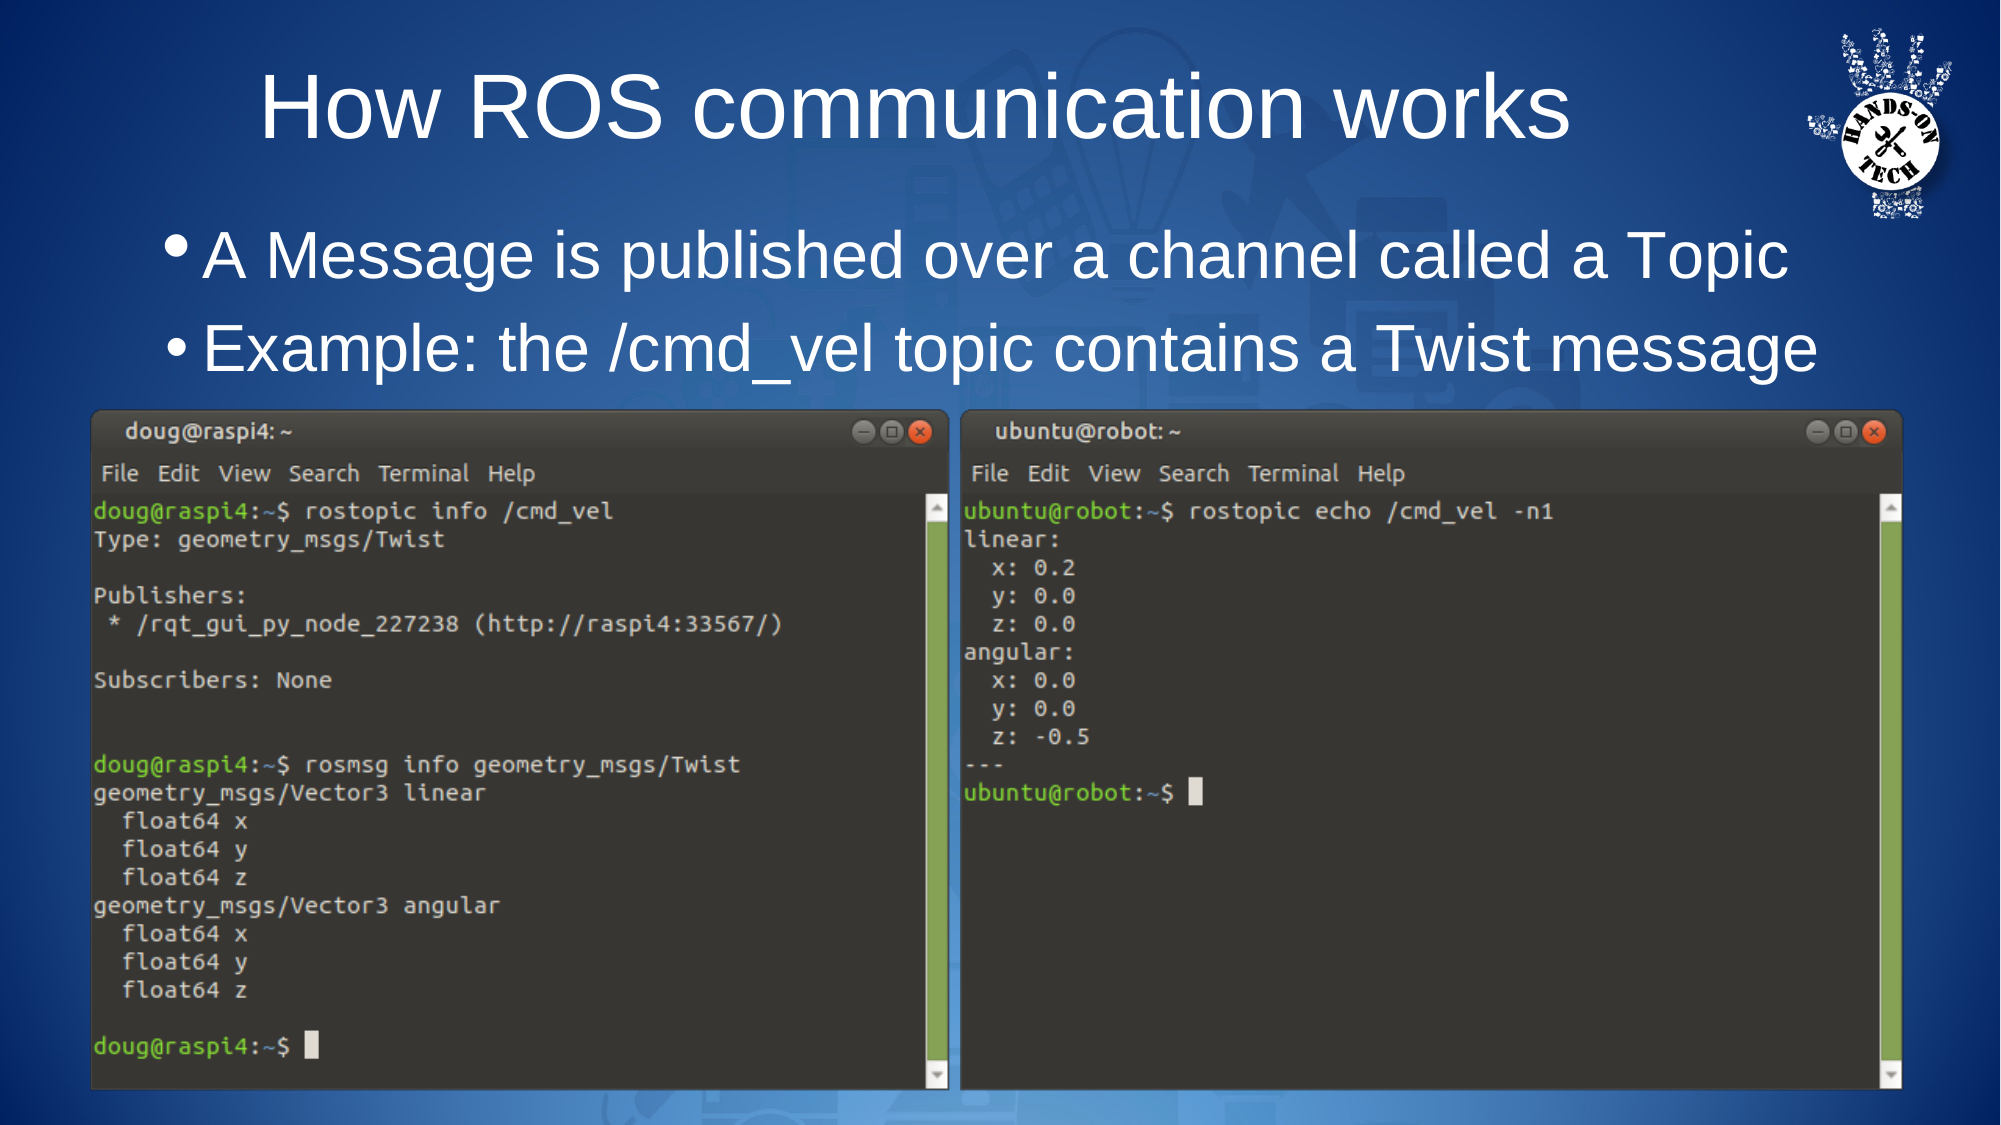

How ROS communication works
A Message is published over a channel called a Topic
Example: the /cmd_vel topic contains a Twist message